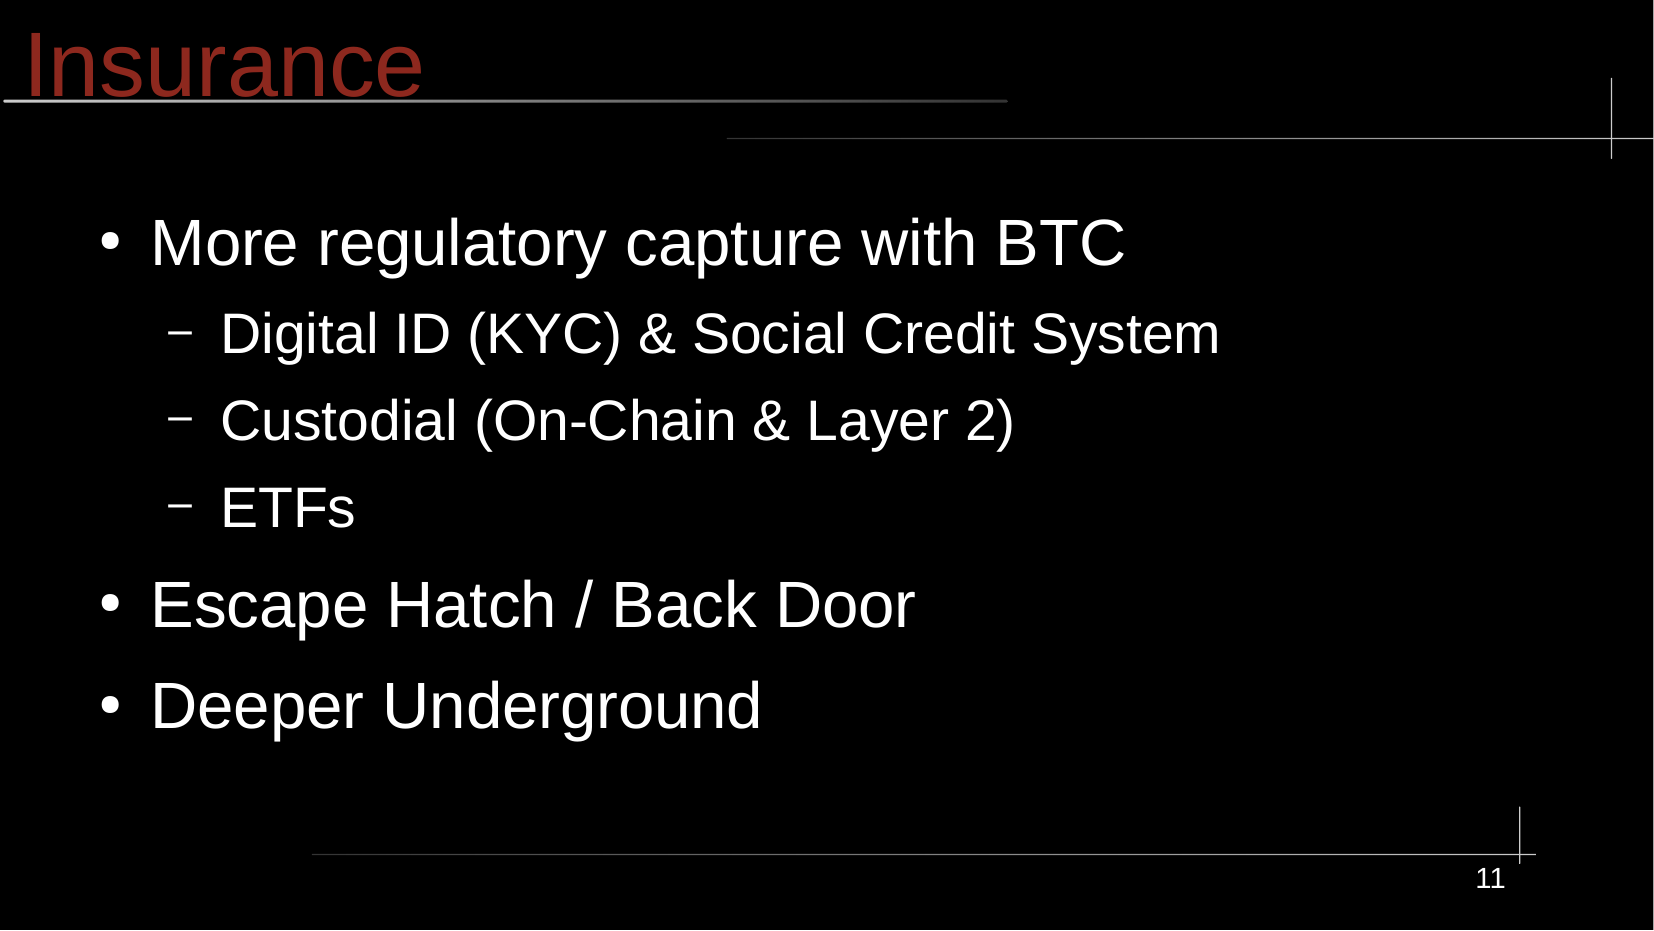

# Insurance
More regulatory capture with BTC
Digital ID (KYC) & Social Credit System
Custodial (On-Chain & Layer 2)
ETFs
Escape Hatch / Back Door
Deeper Underground
11